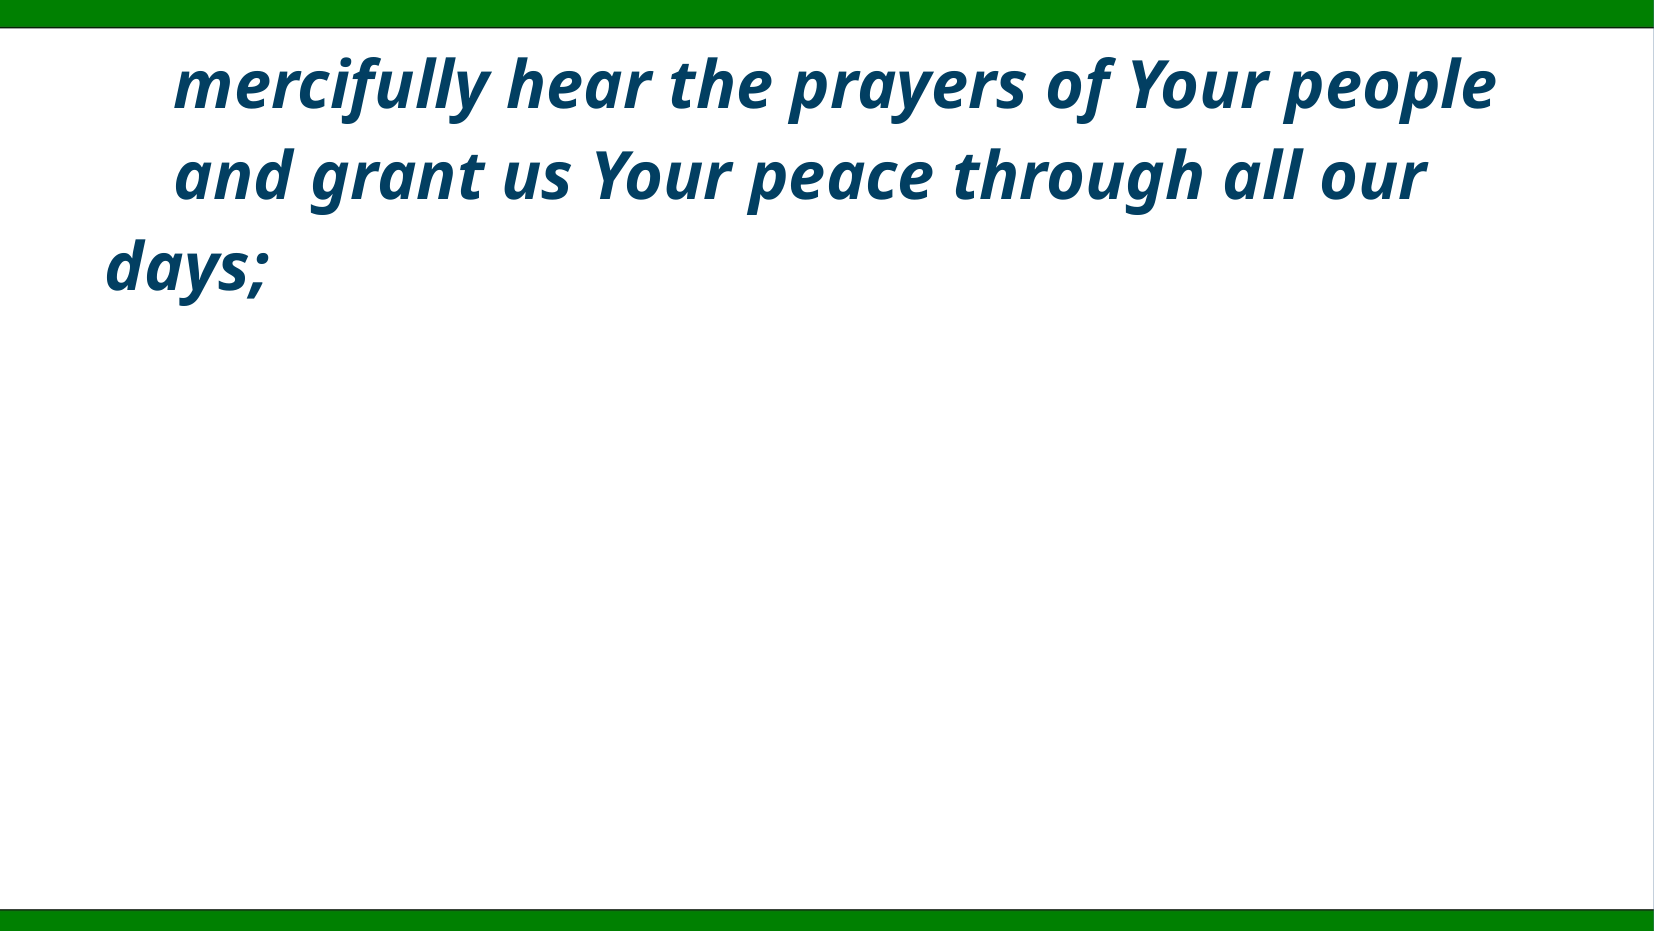

mercifully hear the prayers of Your people
 and grant us Your peace through all our days;